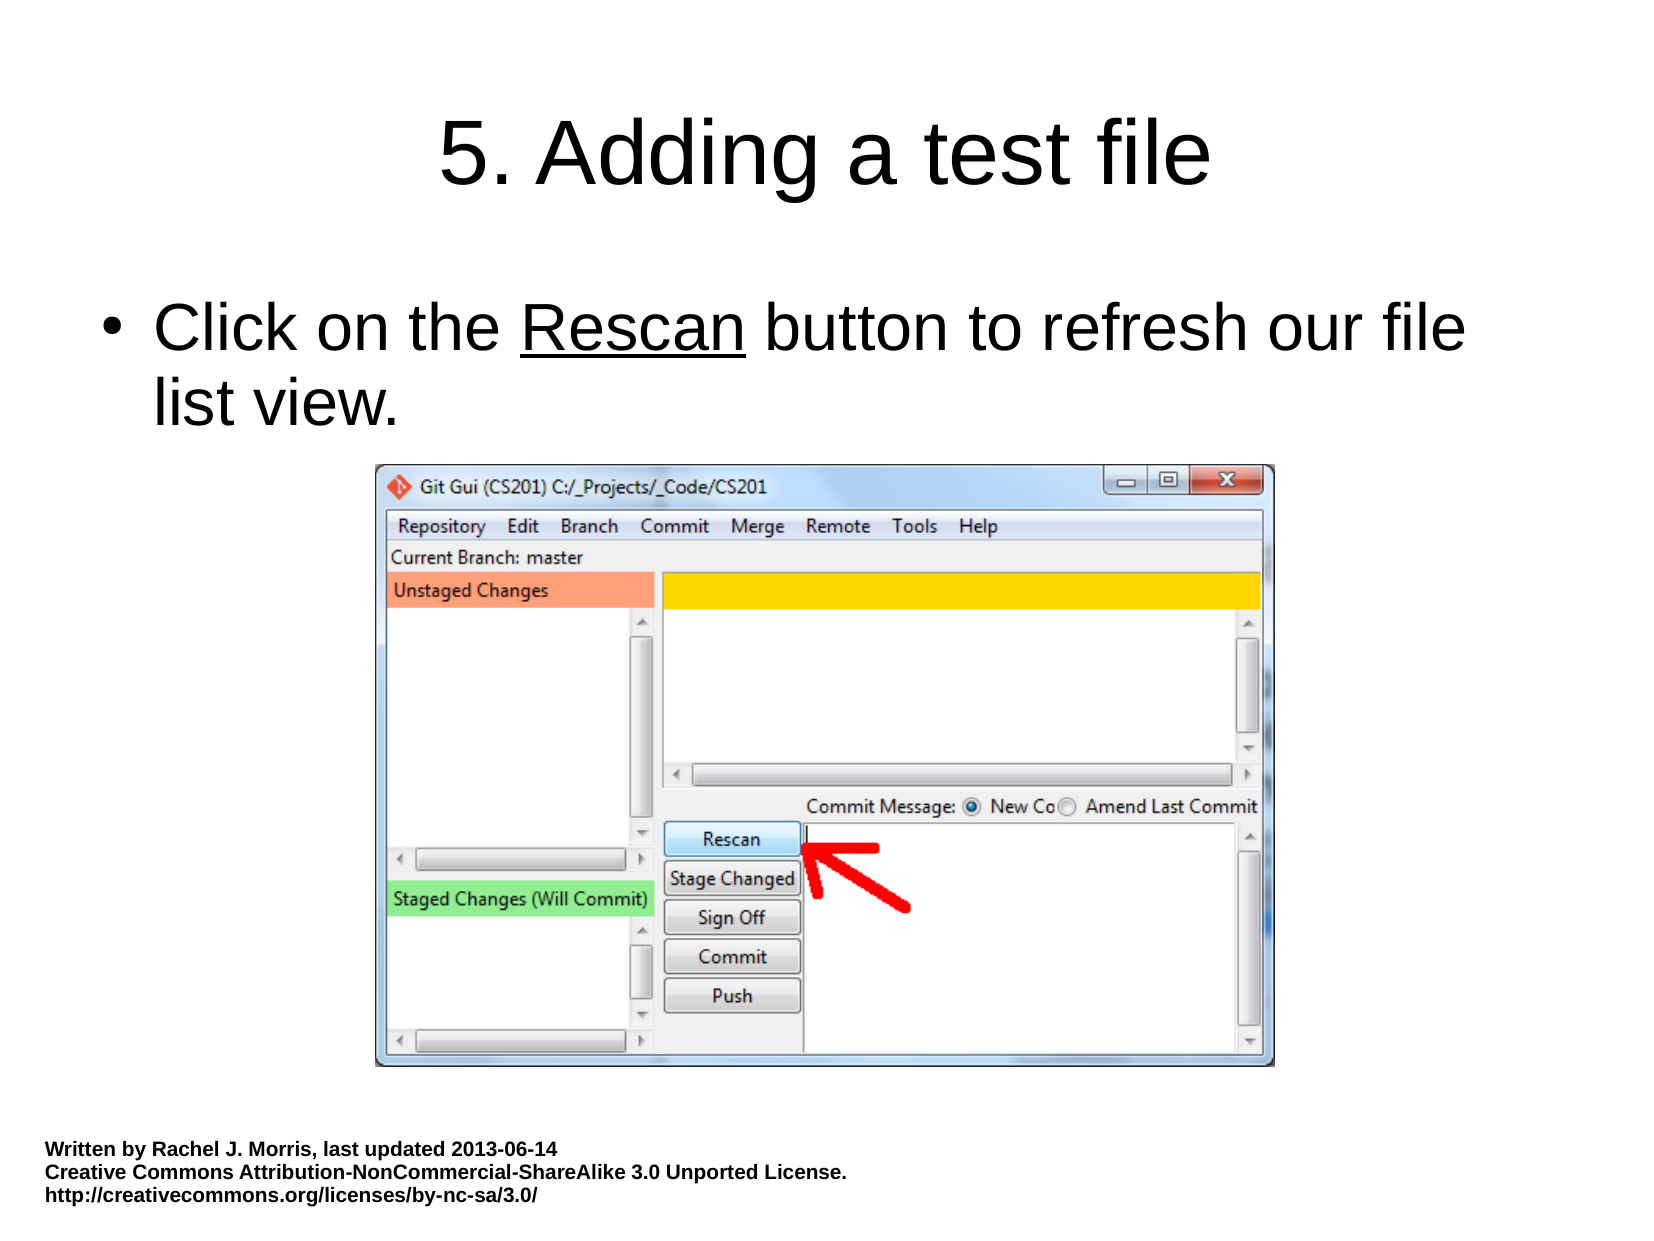

# 5. Adding a test file
Click on the Rescan button to refresh our file list view.